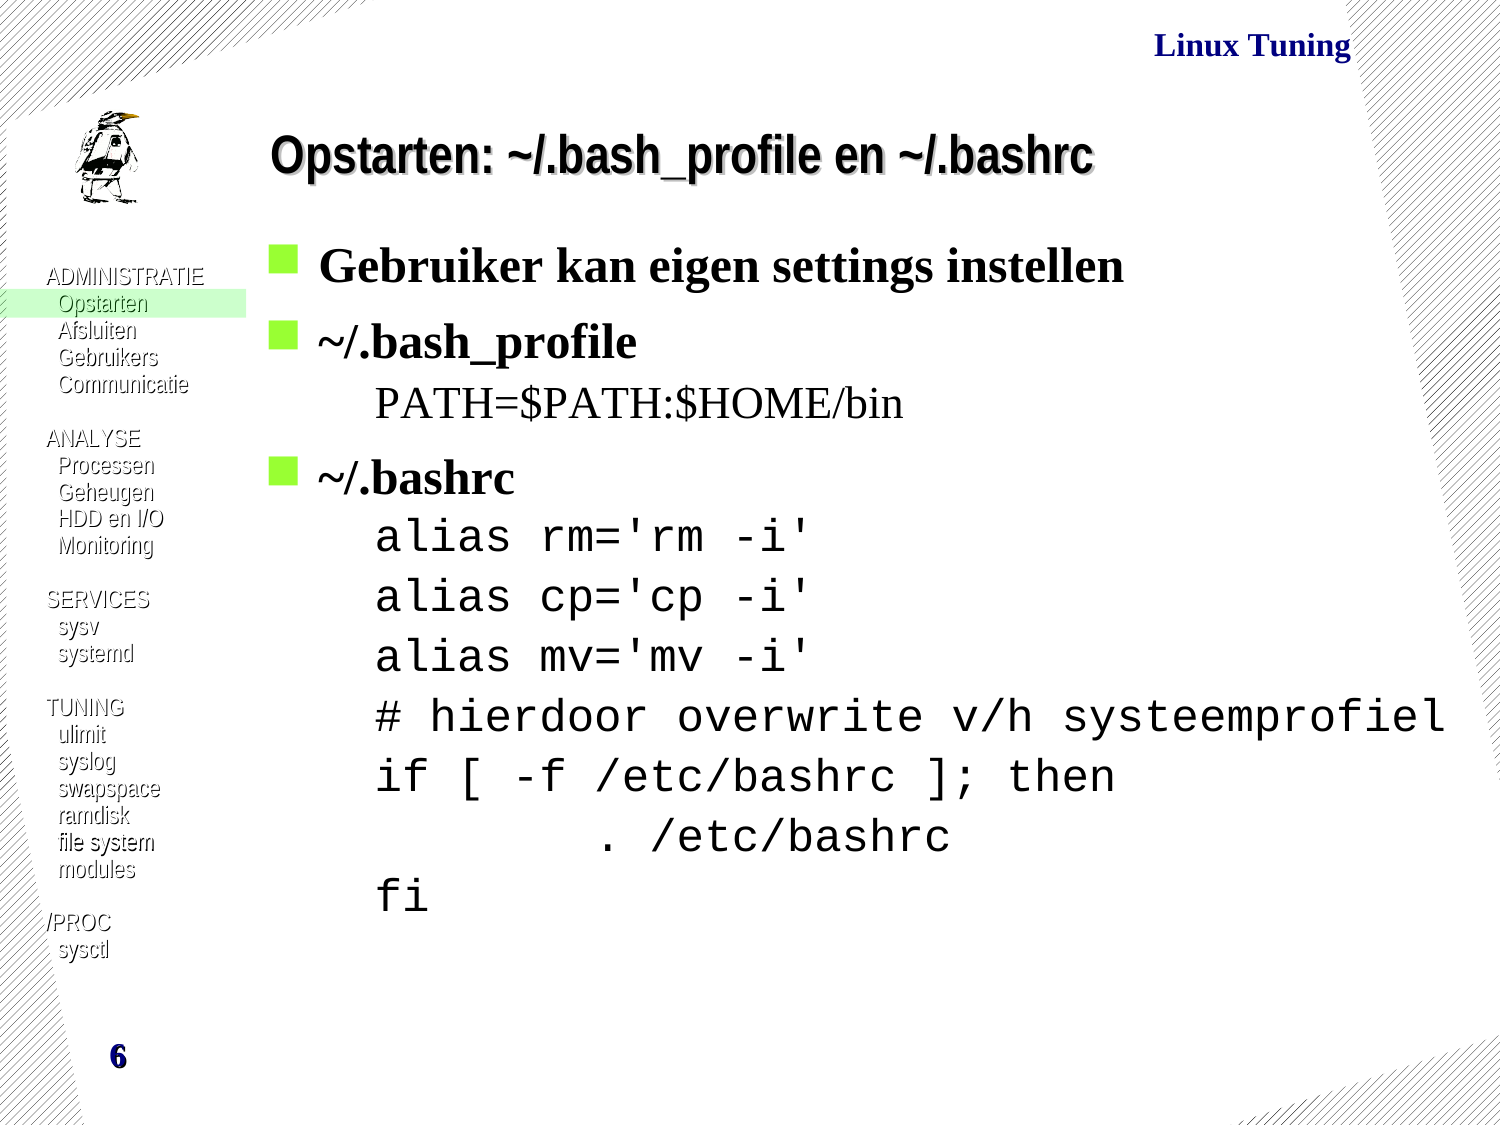

# Opstarten: ~/.bash_profile en ~/.bashrc
Gebruiker kan eigen settings instellen
~/.bash_profile
PATH=$PATH:$HOME/bin
~/.bashrc
alias rm='rm -i'
alias cp='cp -i'
alias mv='mv -i'
# hierdoor overwrite v/h systeemprofiel
if [ -f /etc/bashrc ]; then
 . /etc/bashrc
fi